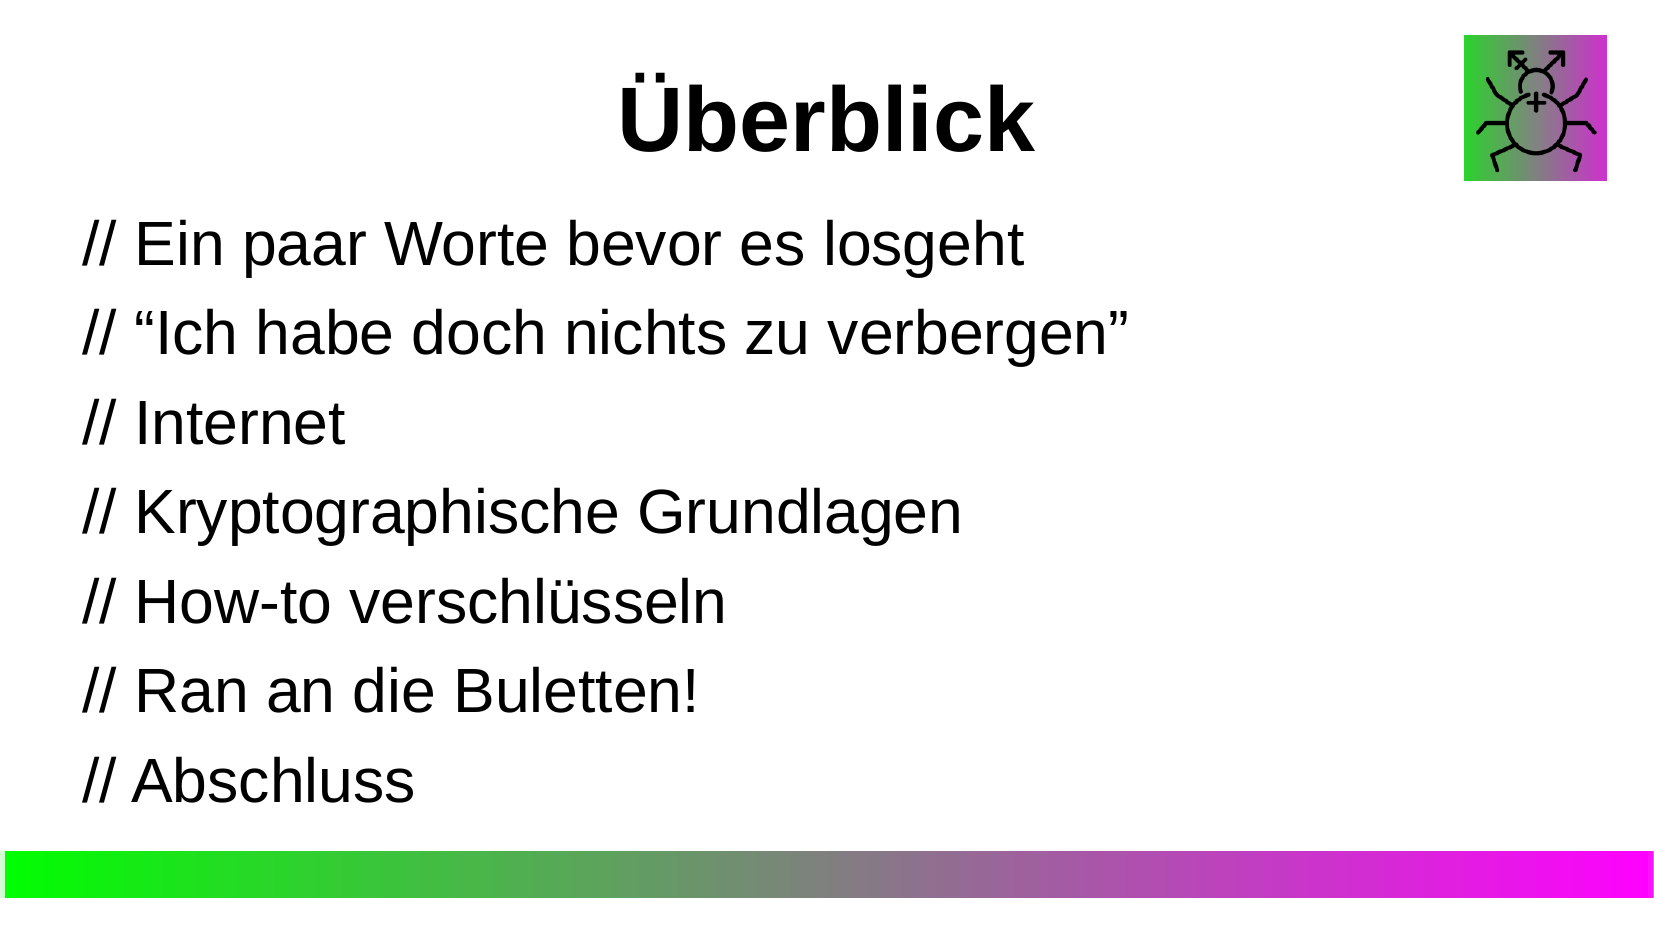

# Überblick
// Ein paar Worte bevor es losgeht
// “Ich habe doch nichts zu verbergen”
// Internet
// Kryptographische Grundlagen
// How-to verschlüsseln
// Ran an die Buletten!
// Abschluss